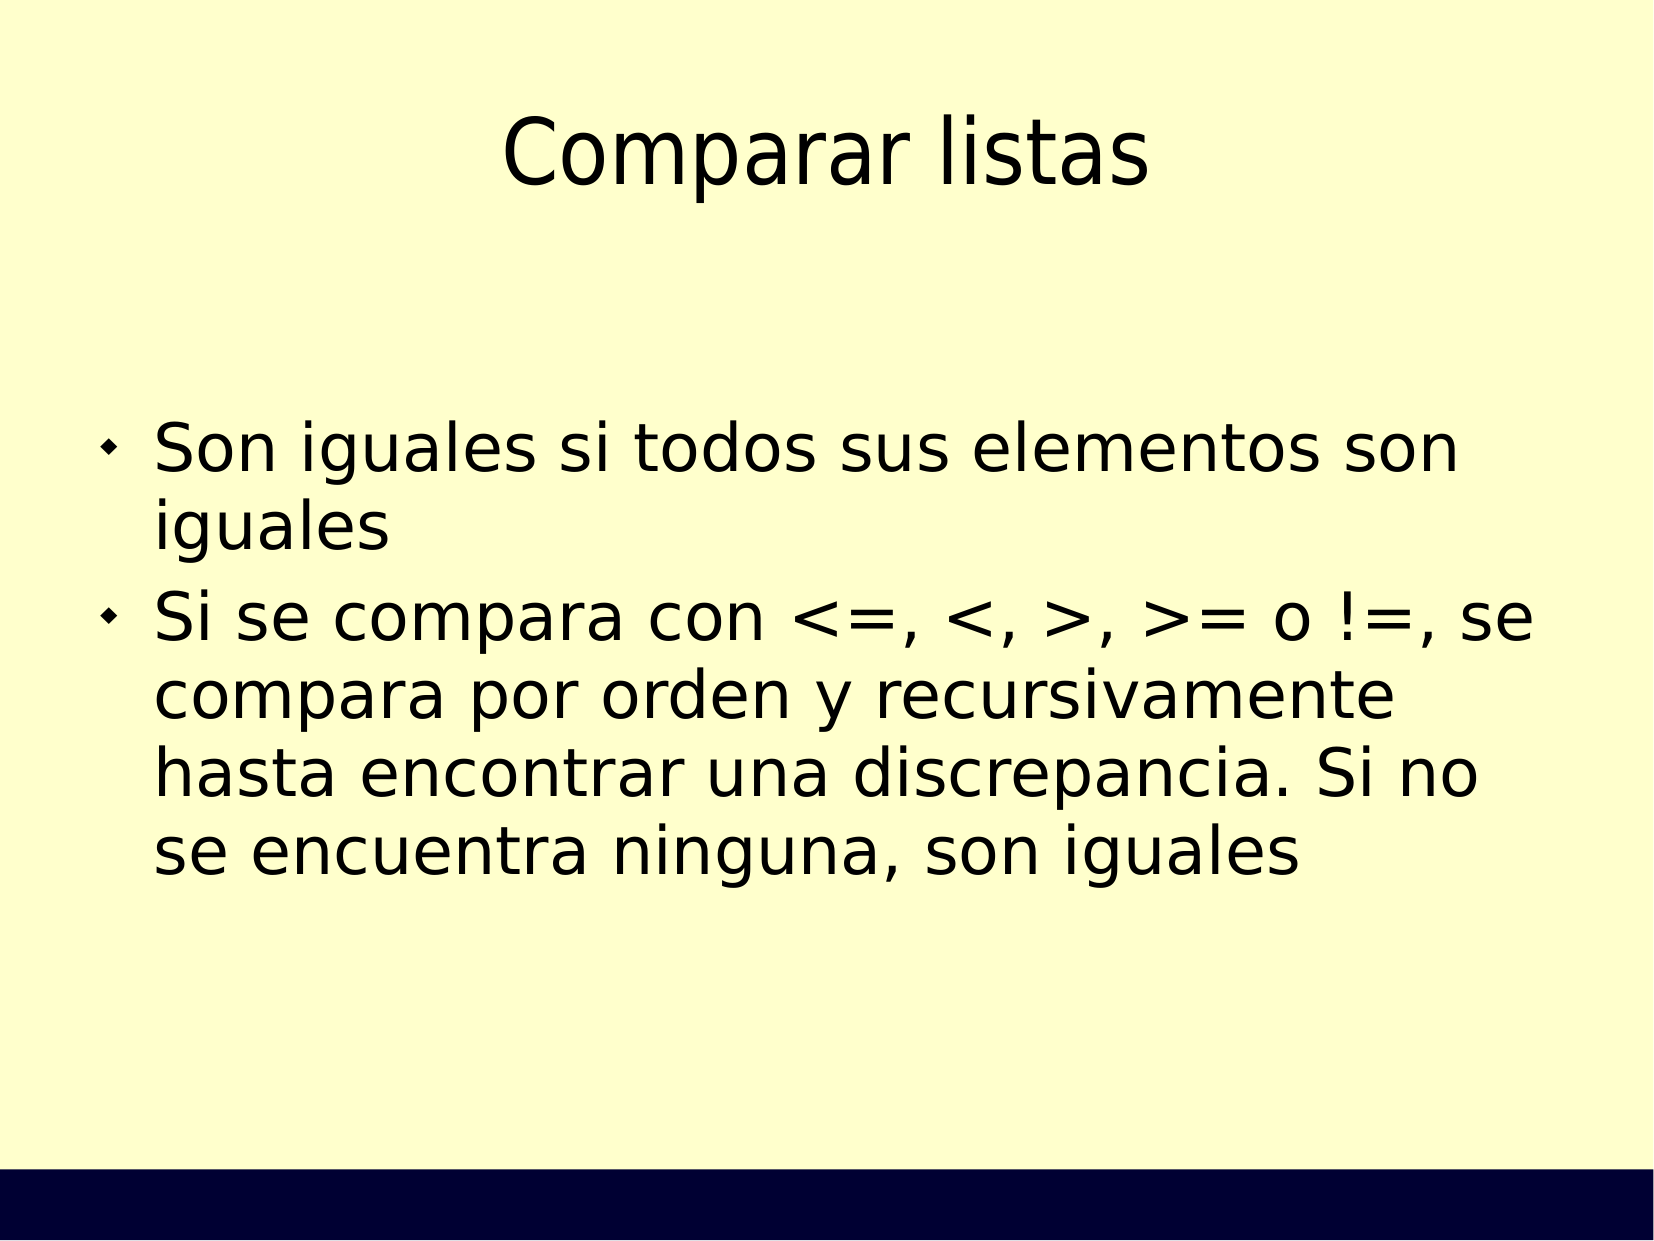

# Comparar listas
Son iguales si todos sus elementos son iguales
Si se compara con <=, <, >, >= o !=, se compara por orden y recursivamente hasta encontrar una discrepancia. Si no se encuentra ninguna, son iguales